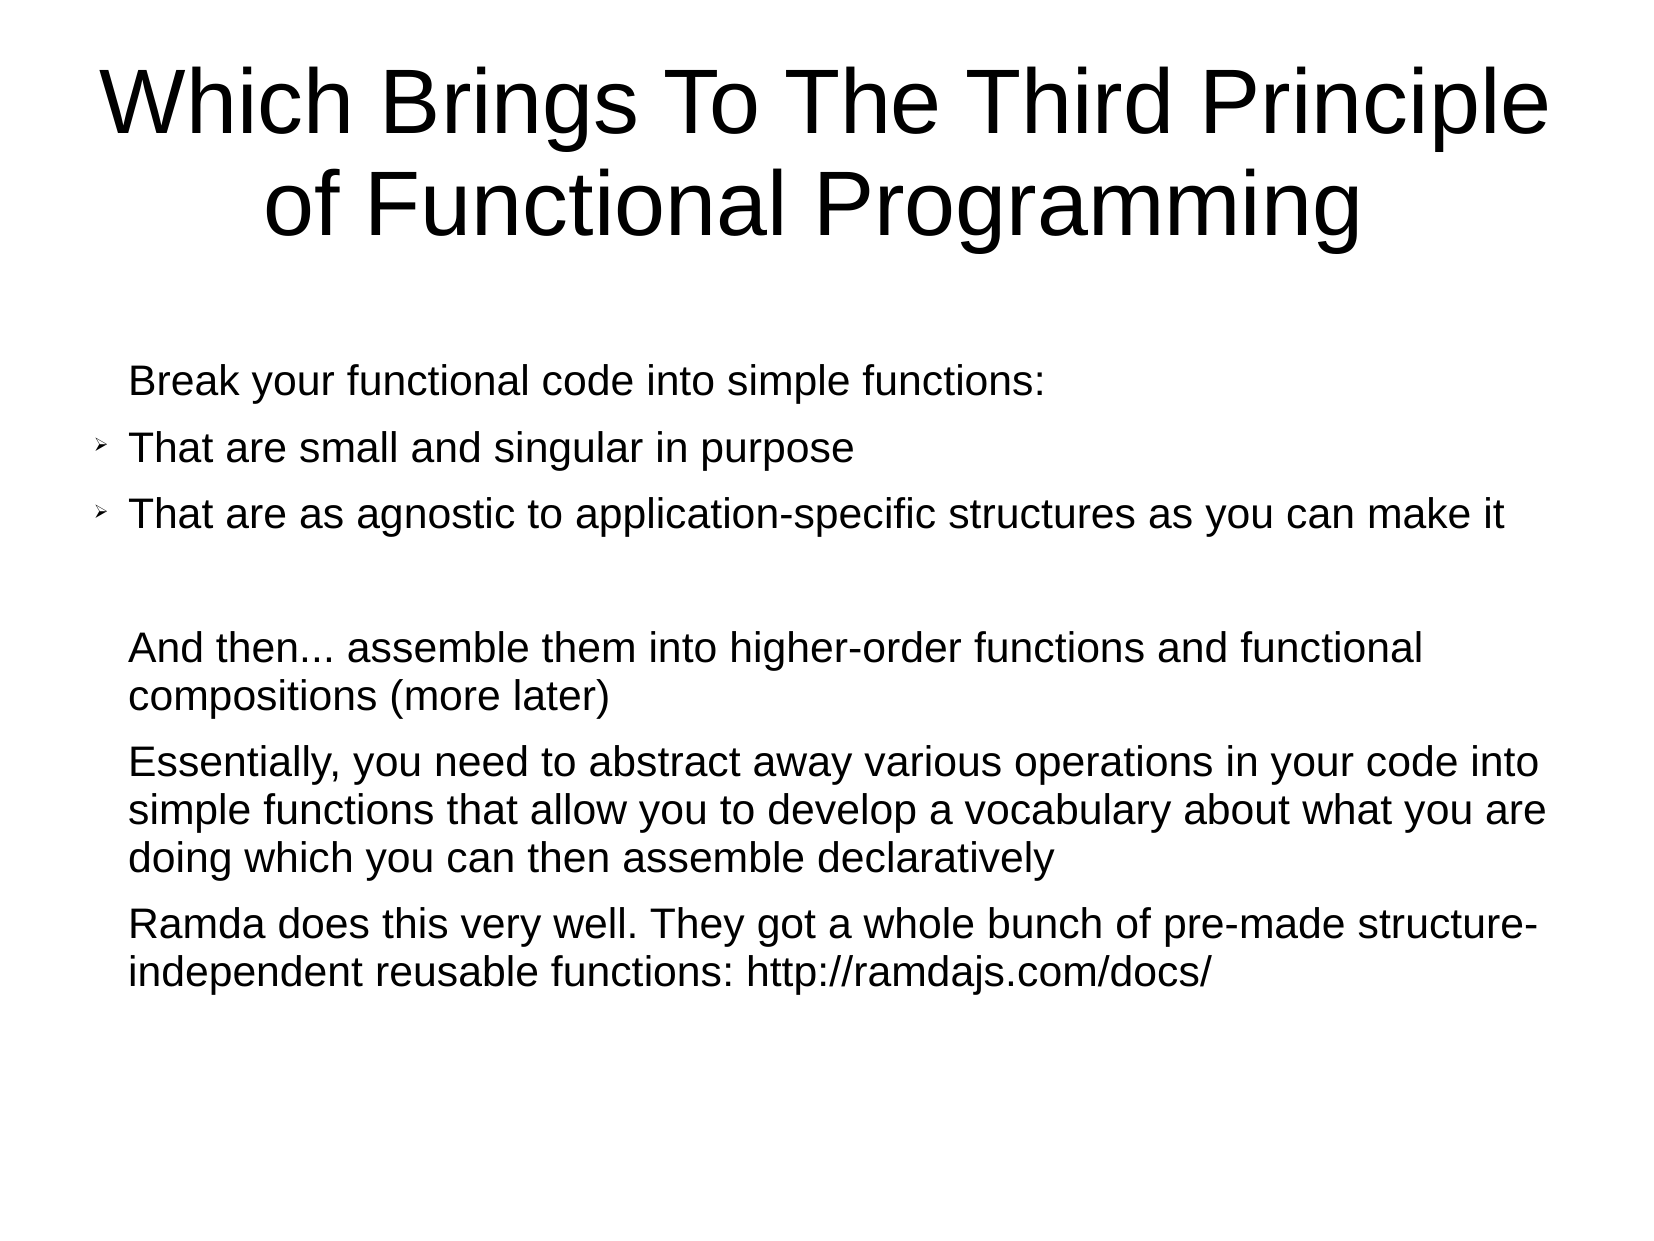

# Which Brings To The Third Principle of Functional Programming
Break your functional code into simple functions:
That are small and singular in purpose
That are as agnostic to application-specific structures as you can make it
And then... assemble them into higher-order functions and functional compositions (more later)
Essentially, you need to abstract away various operations in your code into simple functions that allow you to develop a vocabulary about what you are doing which you can then assemble declaratively
Ramda does this very well. They got a whole bunch of pre-made structure-independent reusable functions: http://ramdajs.com/docs/